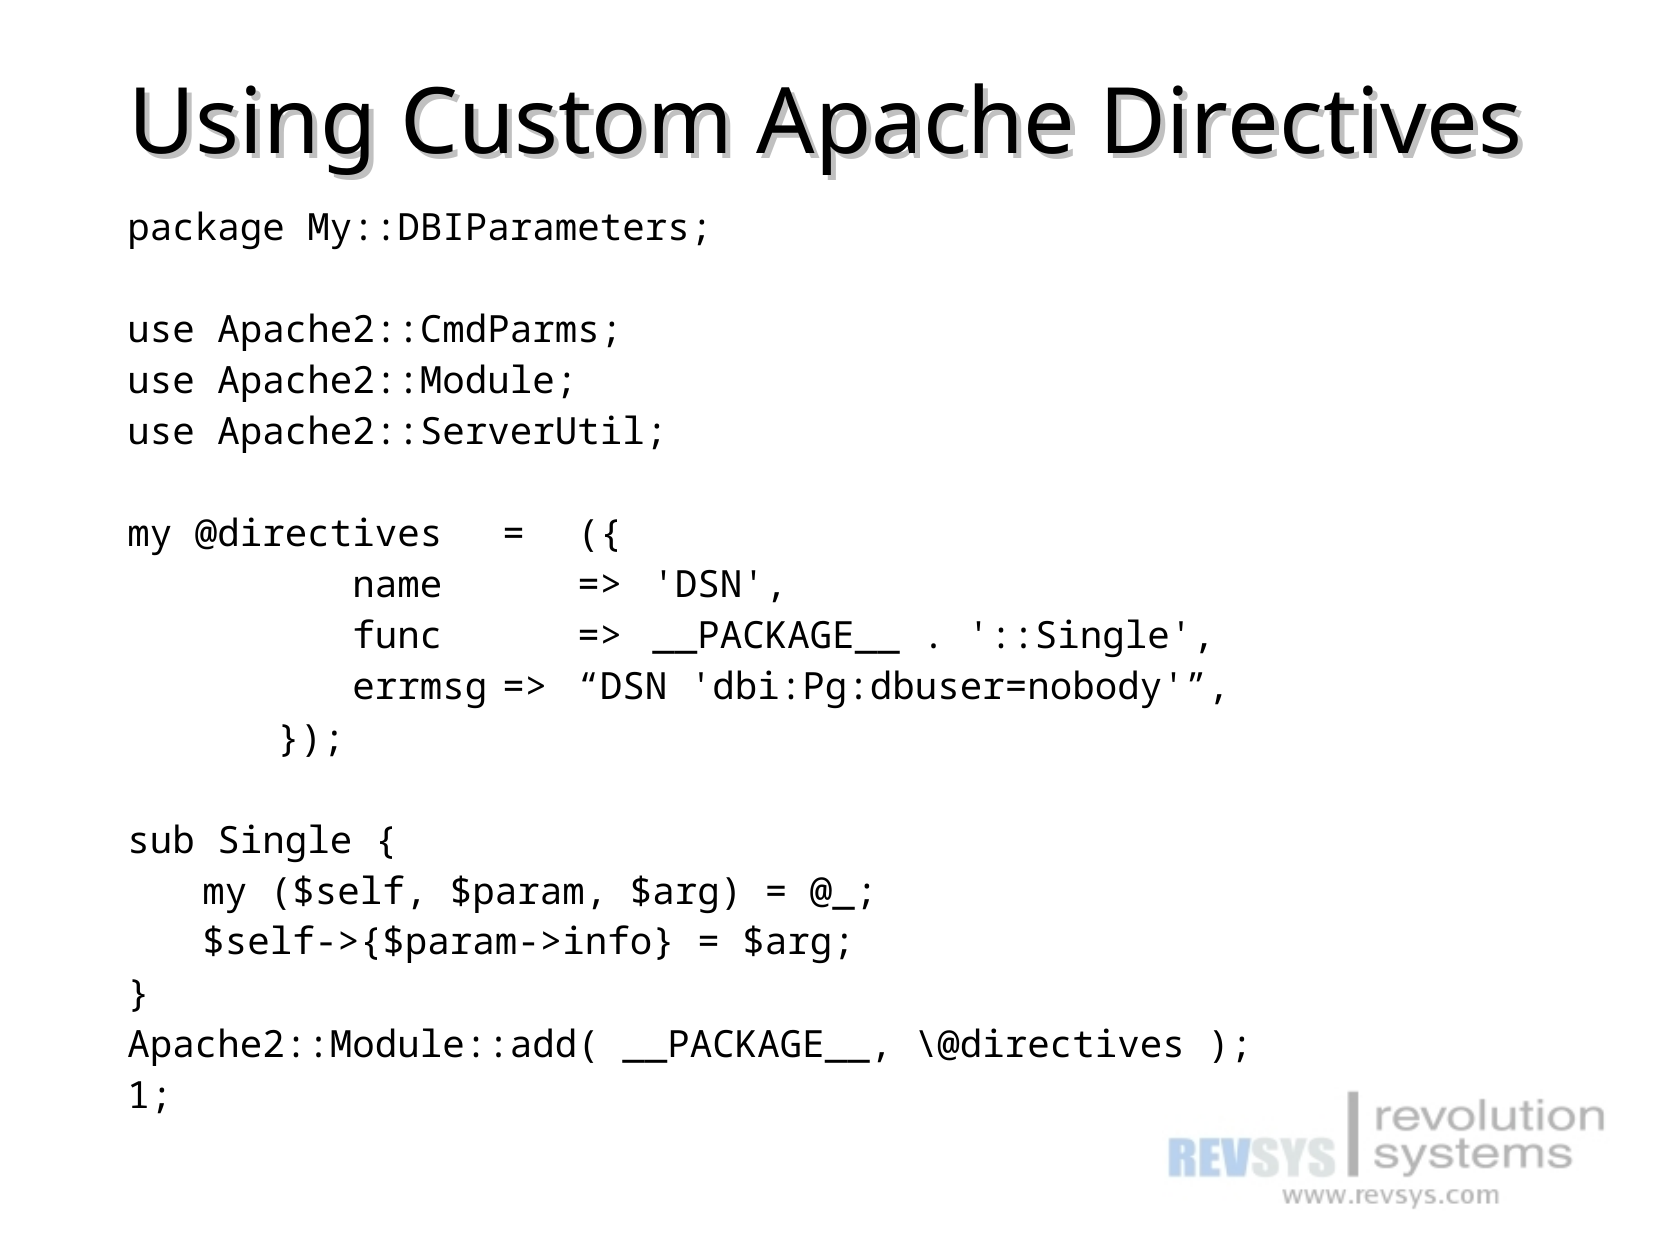

# Using Custom Apache Directives
package My::DBIParameters;
use Apache2::CmdParms;
use Apache2::Module;
use Apache2::ServerUtil;
my @directives	=	({
			name		=>	'DSN',
			func		=>	__PACKAGE__ . '::Single',
			errmsg	=>	“DSN 'dbi:Pg:dbuser=nobody'”,
		});
sub Single {
	my ($self, $param, $arg) = @_;
	$self->{$param->info} = $arg;
}
Apache2::Module::add( __PACKAGE__, \@directives );
1;